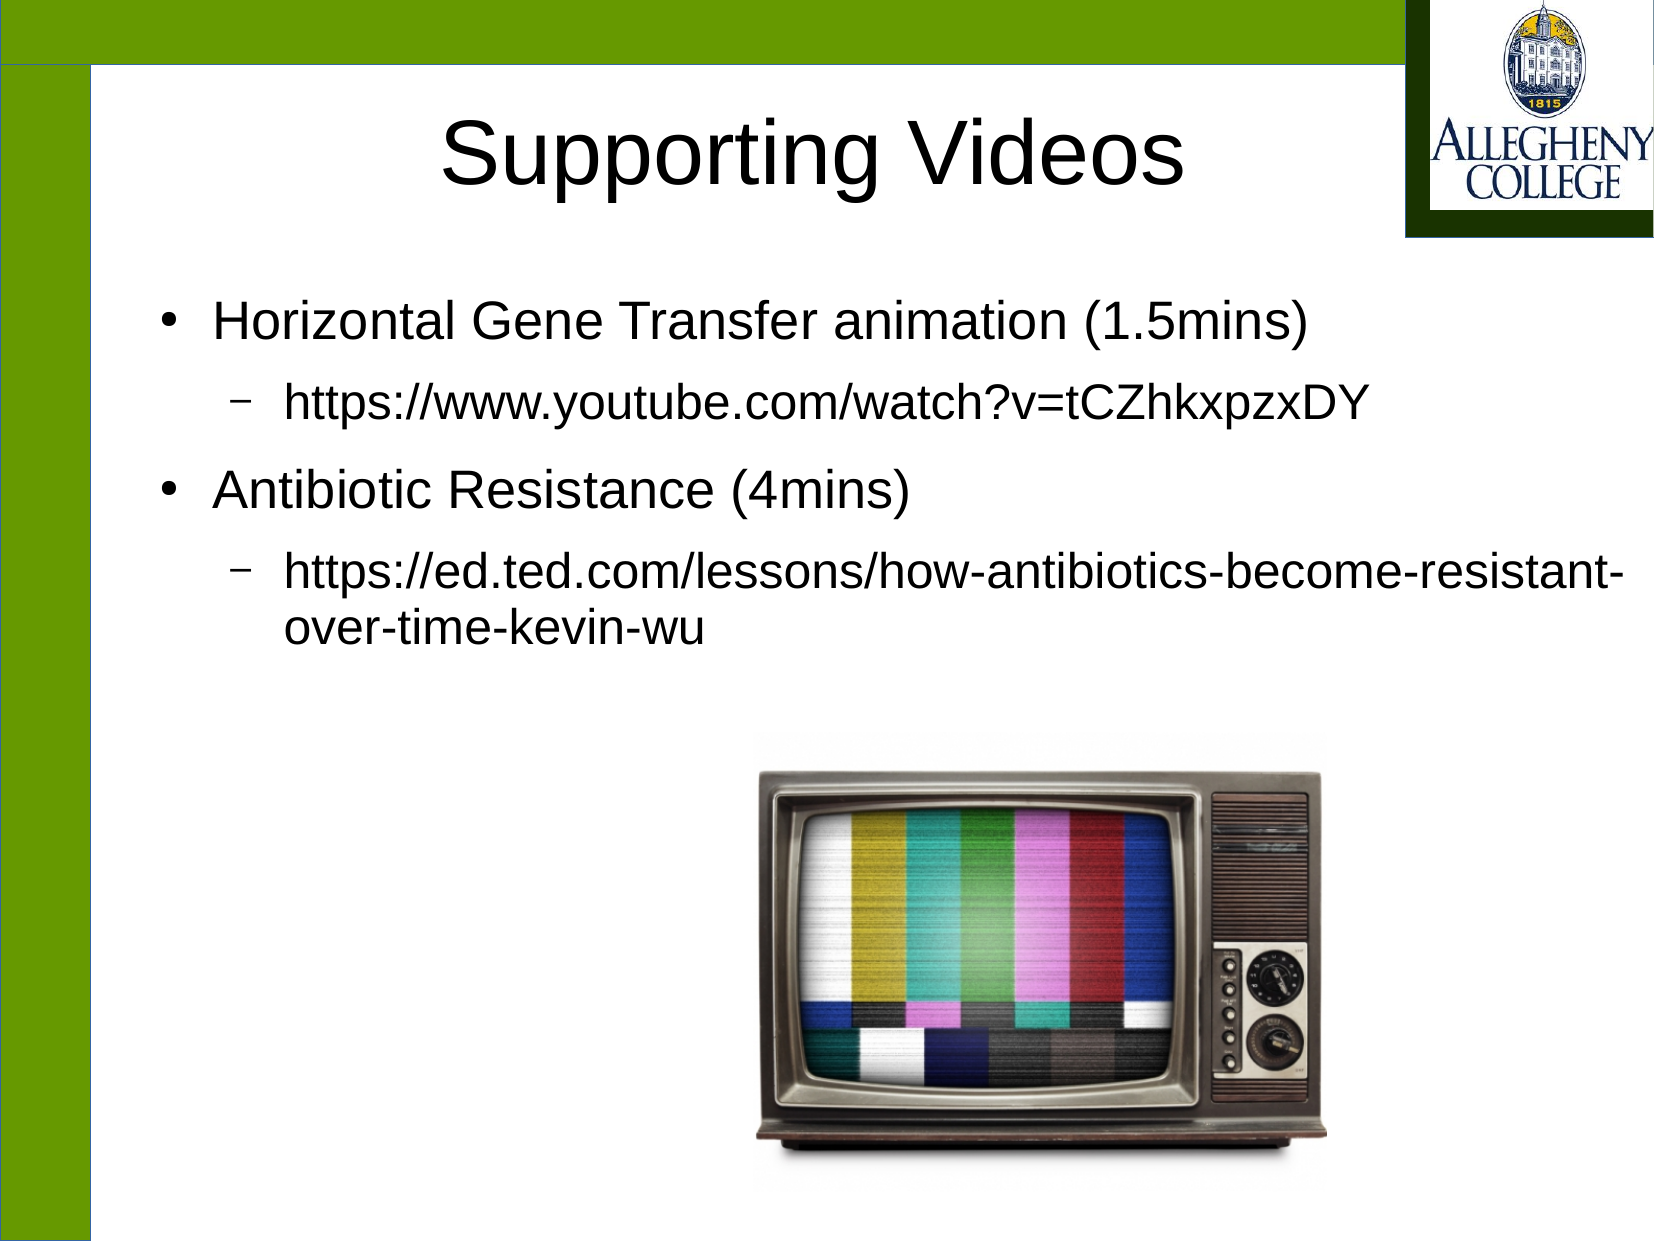

# Supporting Videos
Horizontal Gene Transfer animation (1.5mins)
https://www.youtube.com/watch?v=tCZhkxpzxDY
Antibiotic Resistance (4mins)
https://ed.ted.com/lessons/how-antibiotics-become-resistant-over-time-kevin-wu